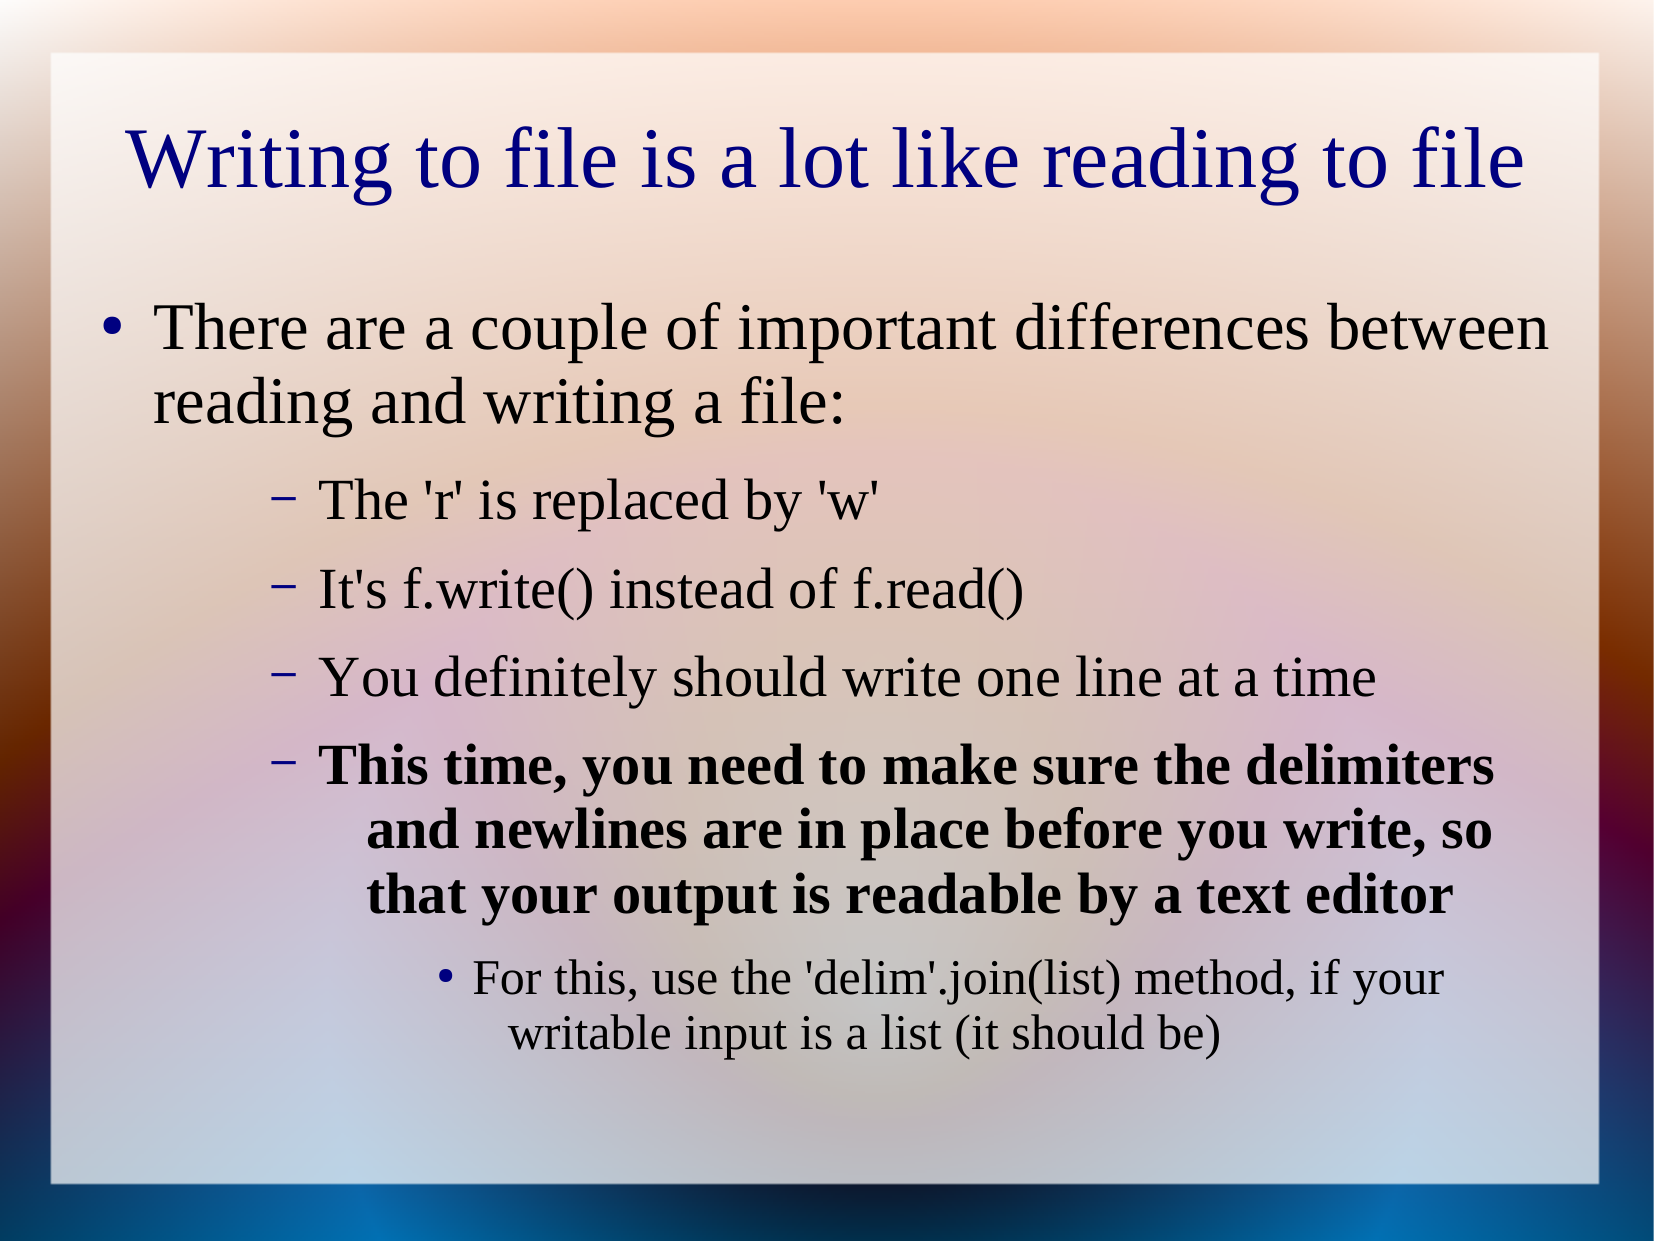

# Writing to file is a lot like reading to file
There are a couple of important differences between reading and writing a file:
The 'r' is replaced by 'w'
It's f.write() instead of f.read()
You definitely should write one line at a time
This time, you need to make sure the delimiters and newlines are in place before you write, so that your output is readable by a text editor
For this, use the 'delim'.join(list) method, if your writable input is a list (it should be)